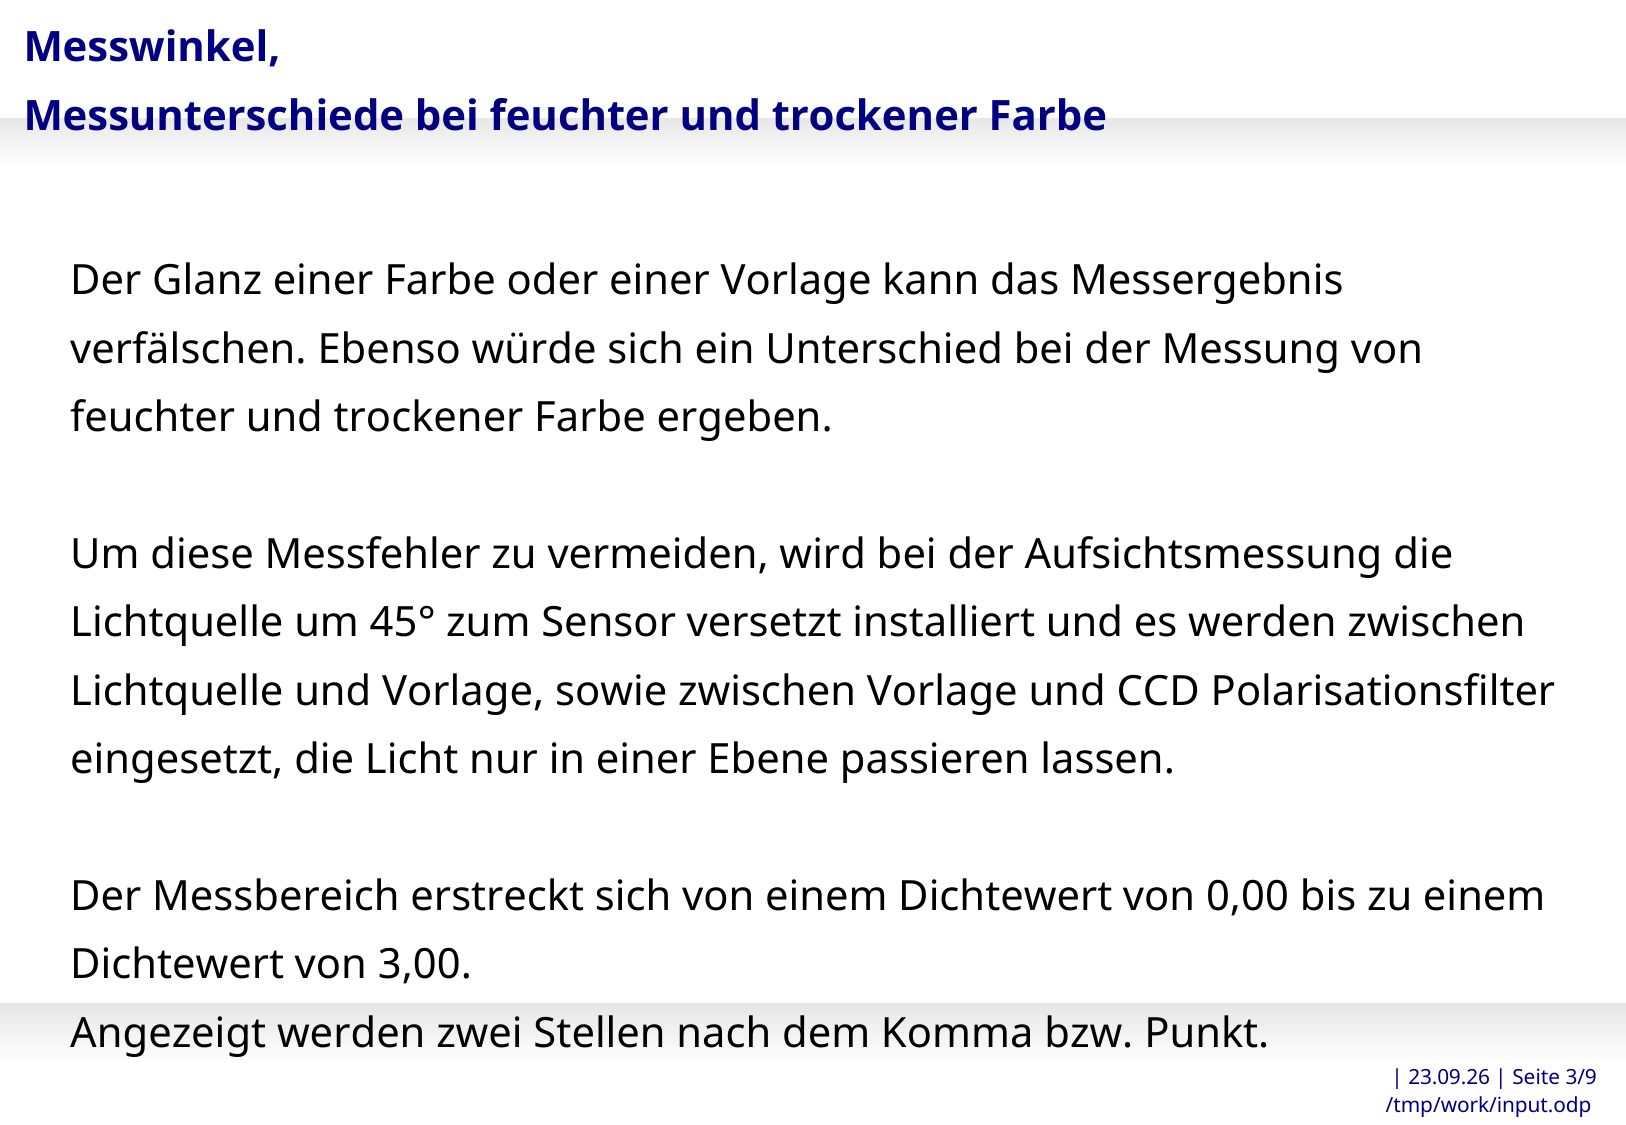

# Messwinkel, Messunterschiede bei feuchter und trockener Farbe
Der Glanz einer Farbe oder einer Vorlage kann das Messergebnis verfälschen. Ebenso würde sich ein Unterschied bei der Messung von feuchter und trockener Farbe ergeben.
Um diese Messfehler zu vermeiden, wird bei der Aufsichtsmessung die Lichtquelle um 45° zum Sensor versetzt installiert und es werden zwischen Lichtquelle und Vorlage, sowie zwischen Vorlage und CCD Polarisationsfilter eingesetzt, die Licht nur in einer Ebene passieren lassen.
Der Messbereich erstreckt sich von einem Dichtewert von 0,00 bis zu einem Dichtewert von 3,00.
Angezeigt werden zwei Stellen nach dem Komma bzw. Punkt.